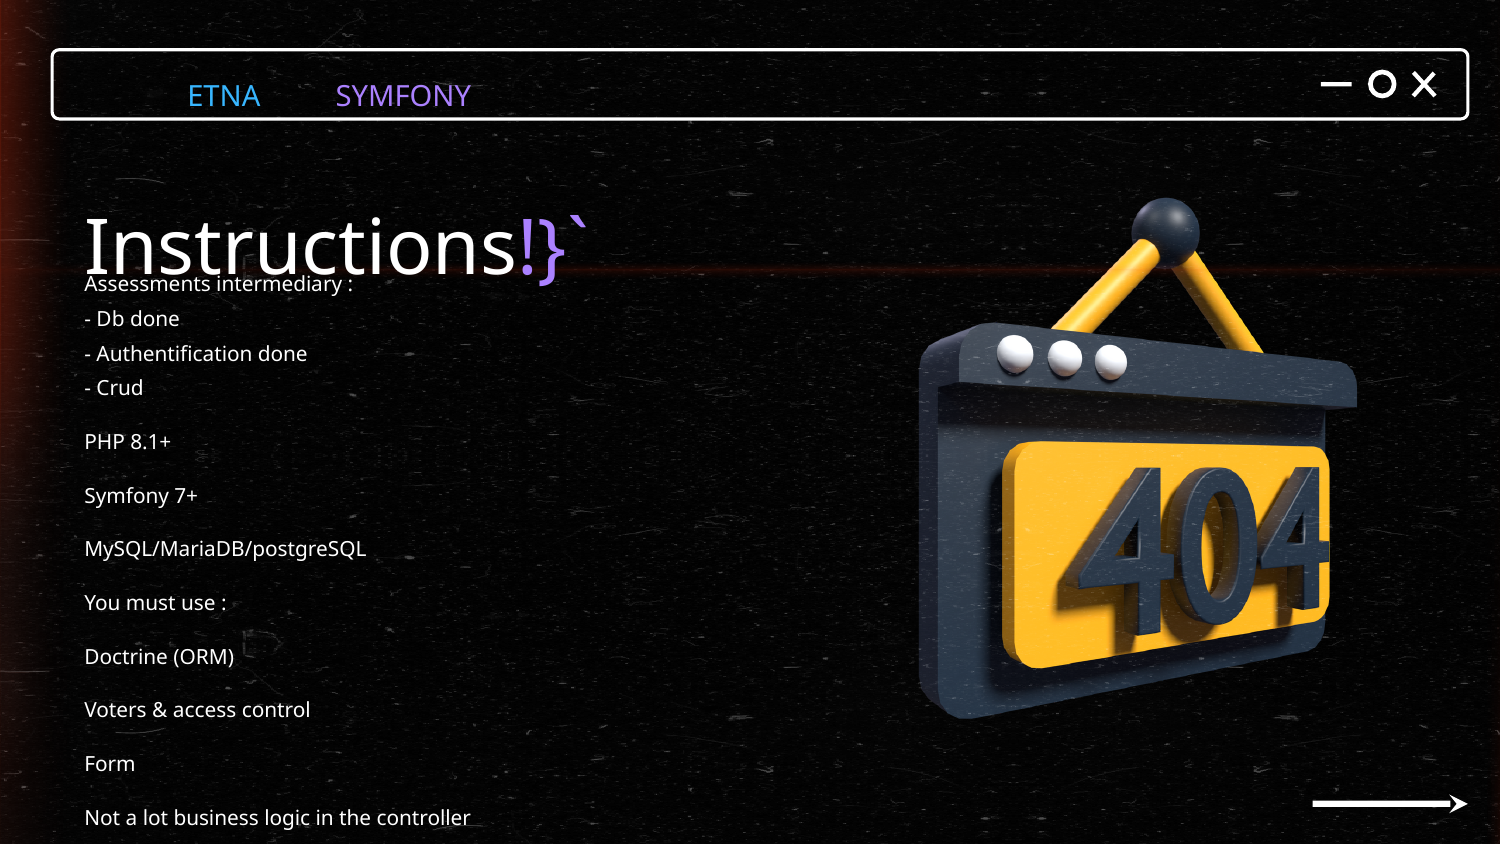

ETNA SYMFONY
Instructions!}`
Assessments intermediary :
- Db done
- Authentification done
- Crud
PHP 8.1+
Symfony 7+
MySQL/MariaDB/postgreSQL
You must use :
Doctrine (ORM)
Voters & access control
Form
Not a lot business logic in the controller